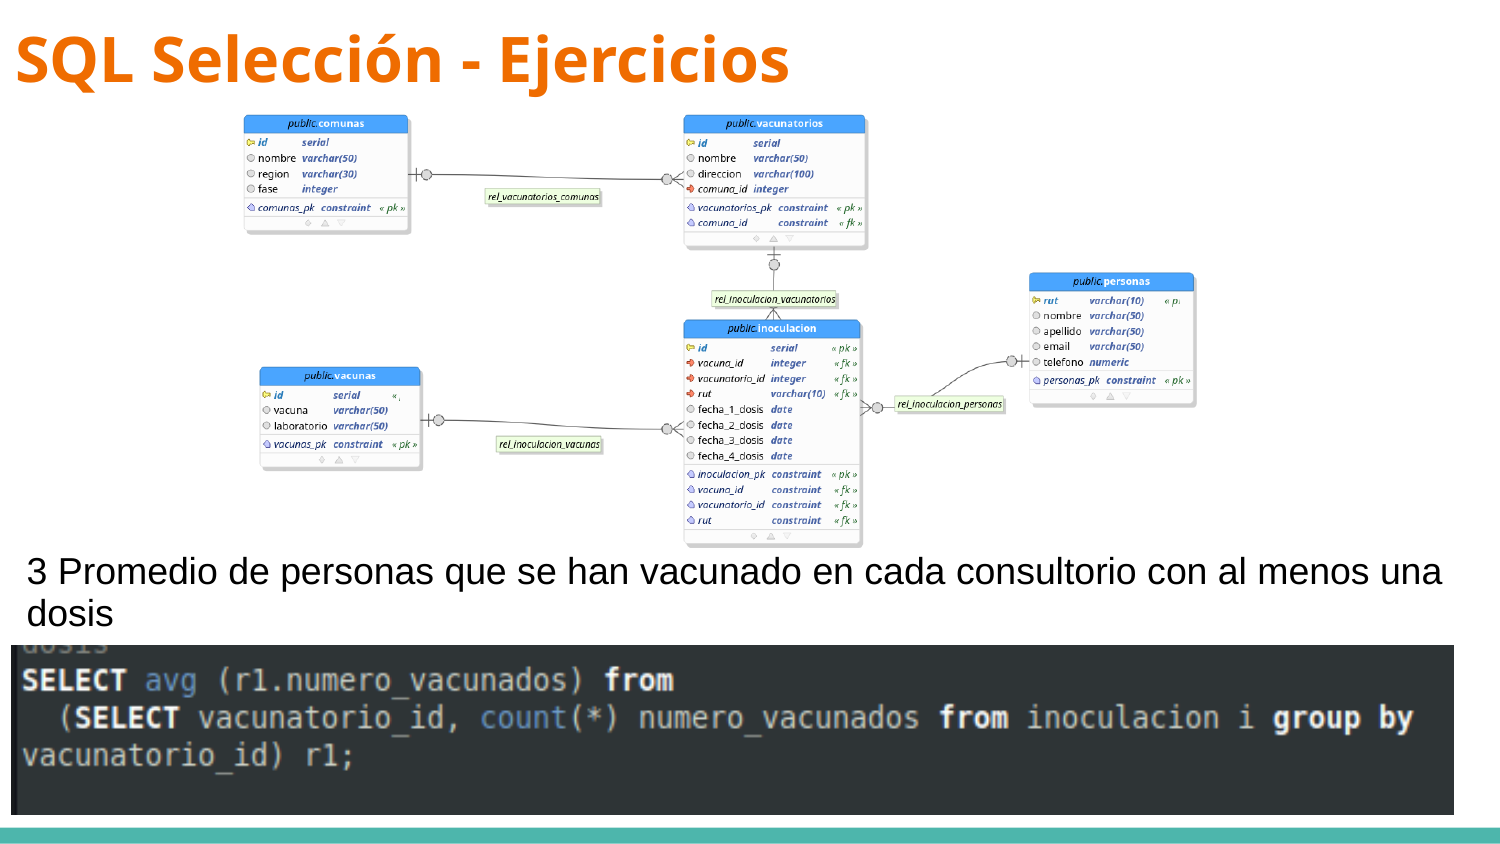

# SQL Selección - Ejercicios
3 Promedio de personas que se han vacunado en cada consultorio con al menos una dosis